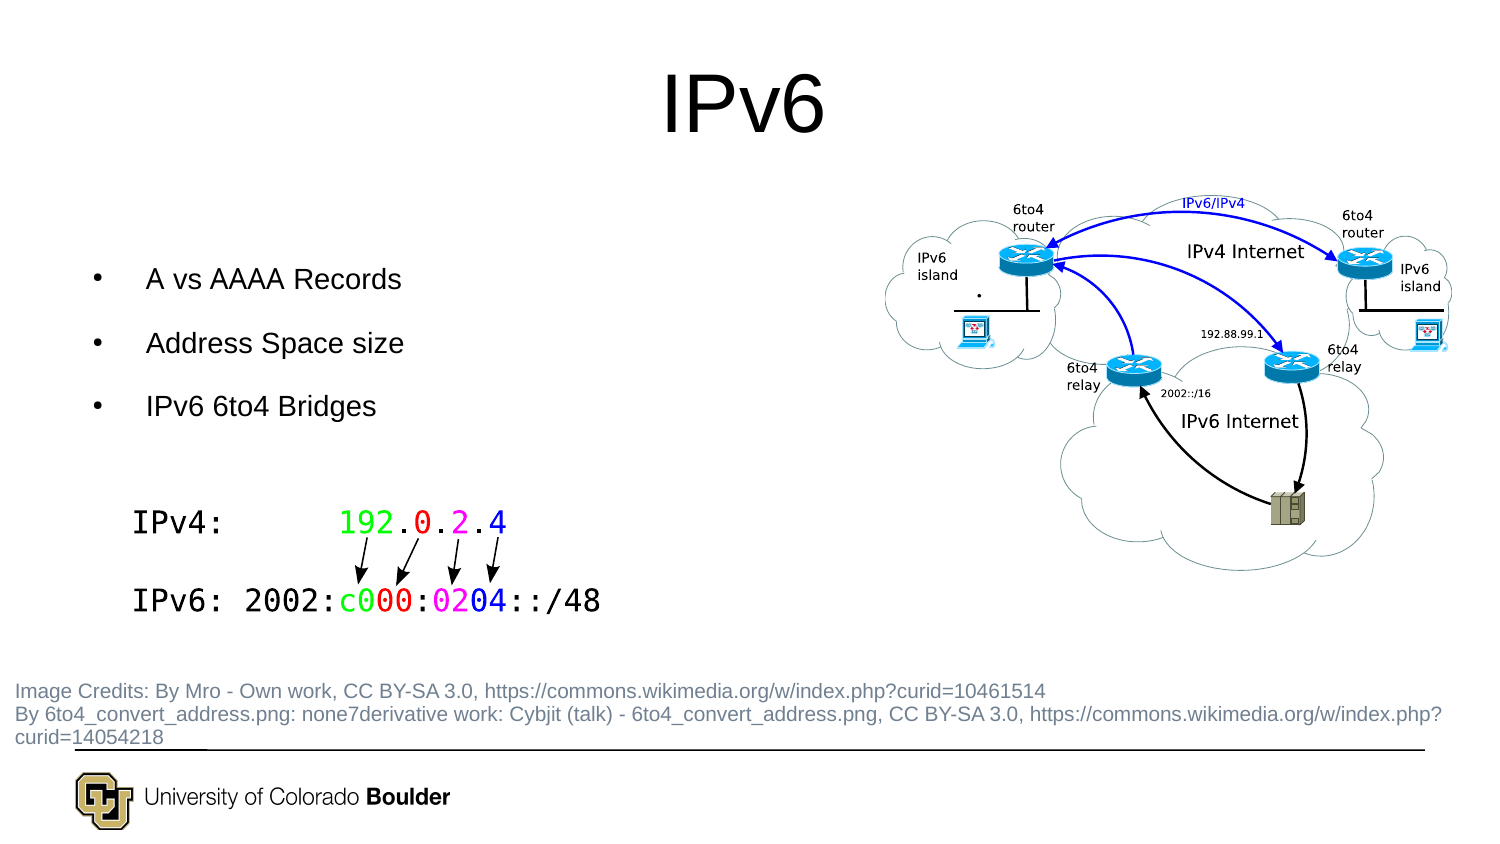

# IPv6
A vs AAAA Records
Address Space size
IPv6 6to4 Bridges
Image Credits: By Mro - Own work, CC BY-SA 3.0, https://commons.wikimedia.org/w/index.php?curid=10461514
By 6to4_convert_address.png: none7derivative work: Cybjit (talk) - 6to4_convert_address.png, CC BY-SA 3.0, https://commons.wikimedia.org/w/index.php?curid=14054218